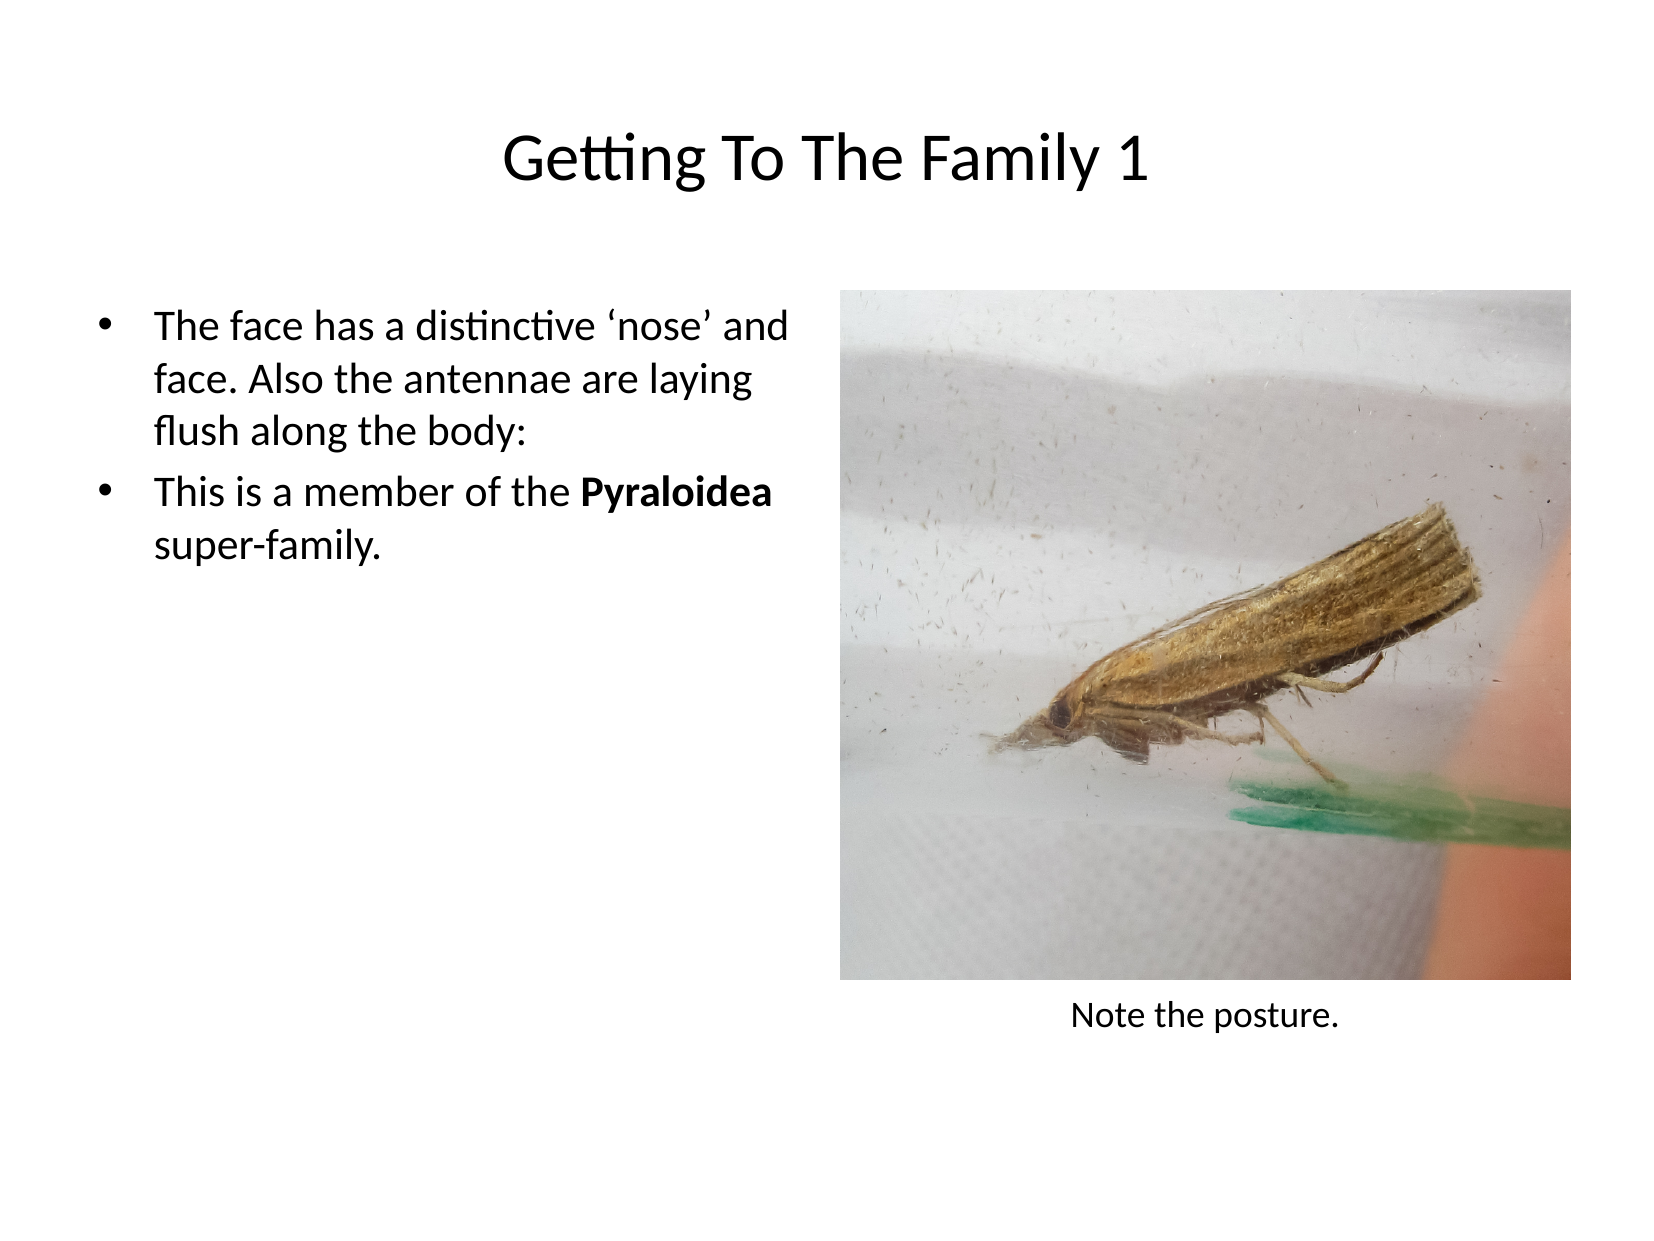

# Getting To The Family 1
The face has a distinctive ‘nose’ and face. Also the antennae are laying flush along the body:
This is a member of the Pyraloidea super-family.
Note the posture.